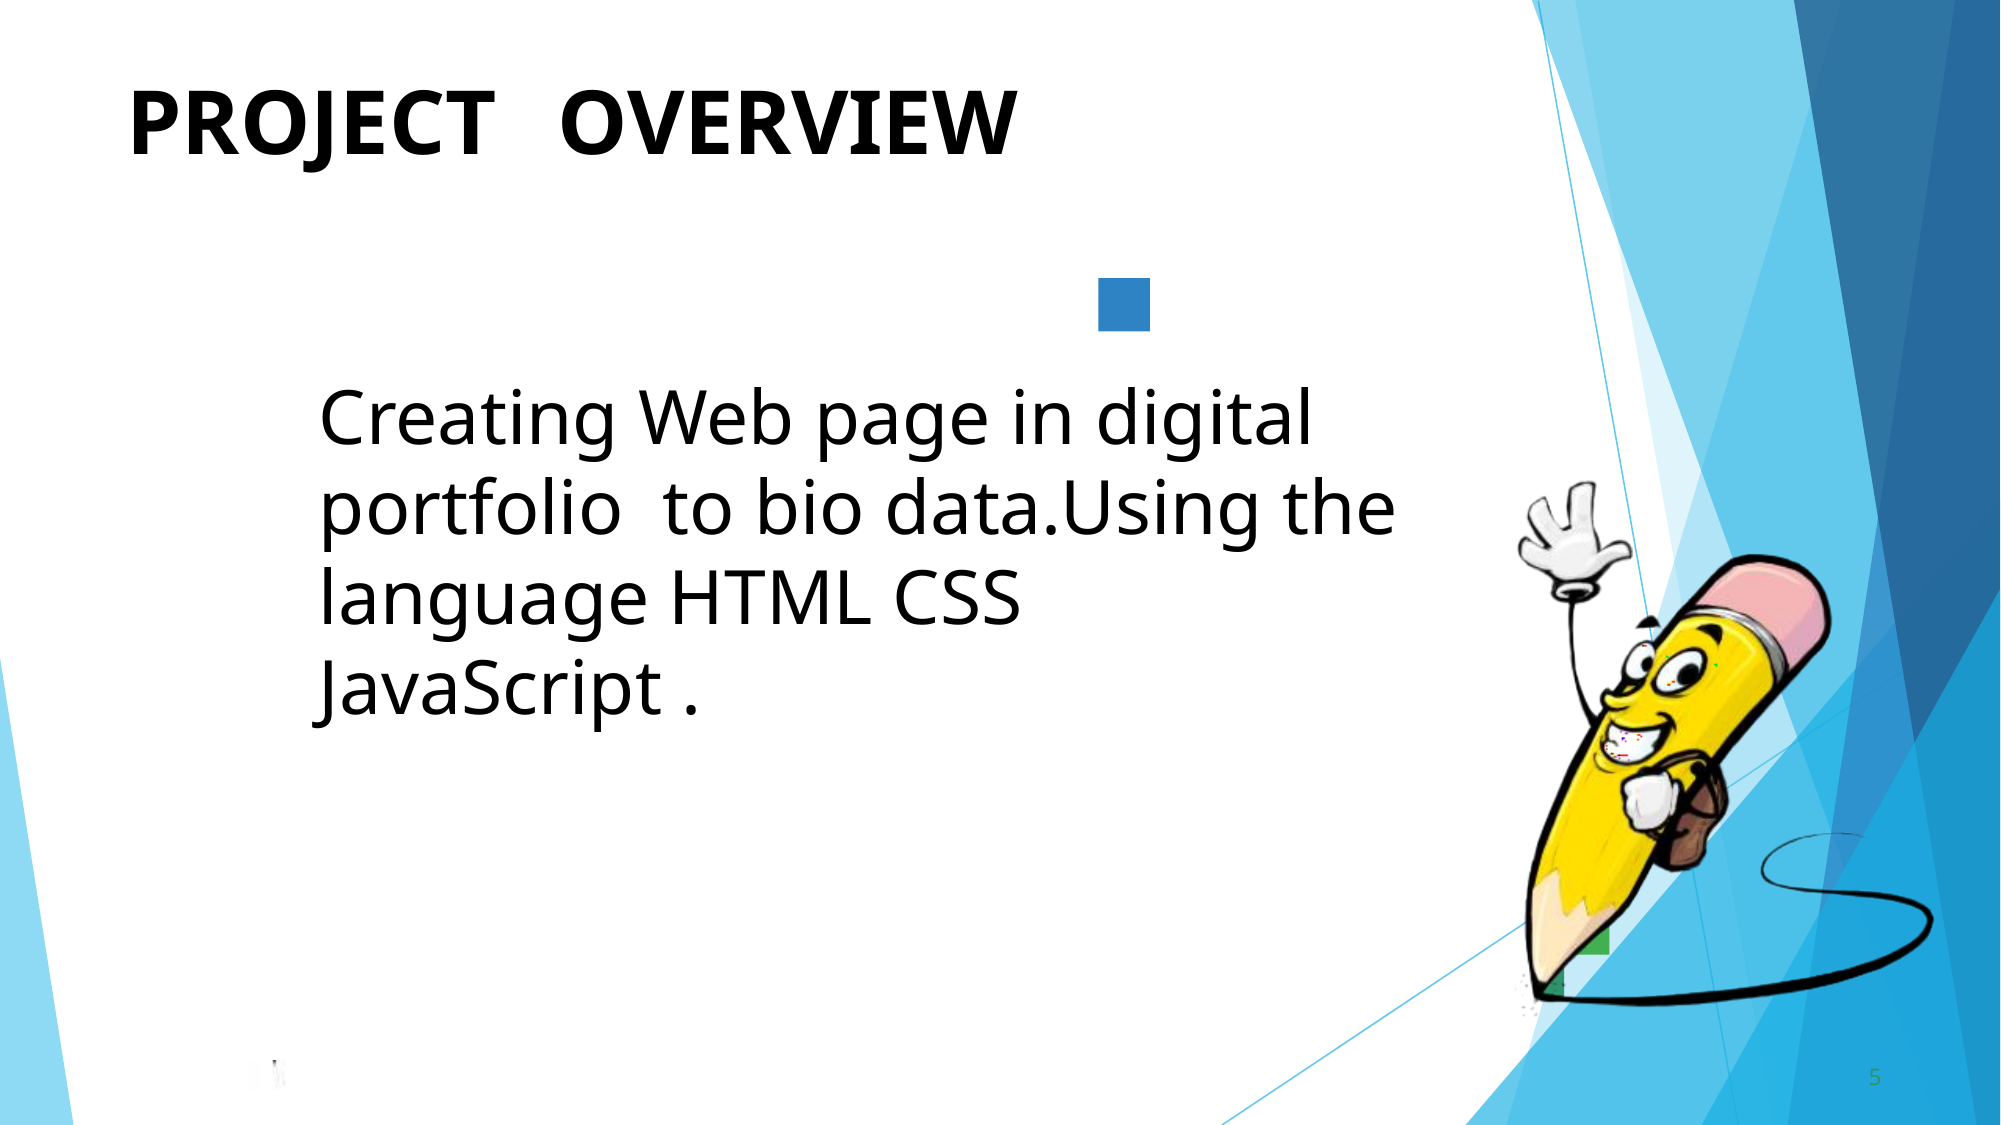

# PROJECT	OVERVIEW
Creating Web page in digital portfolio to bio data.Using the language HTML CSS JavaScript .